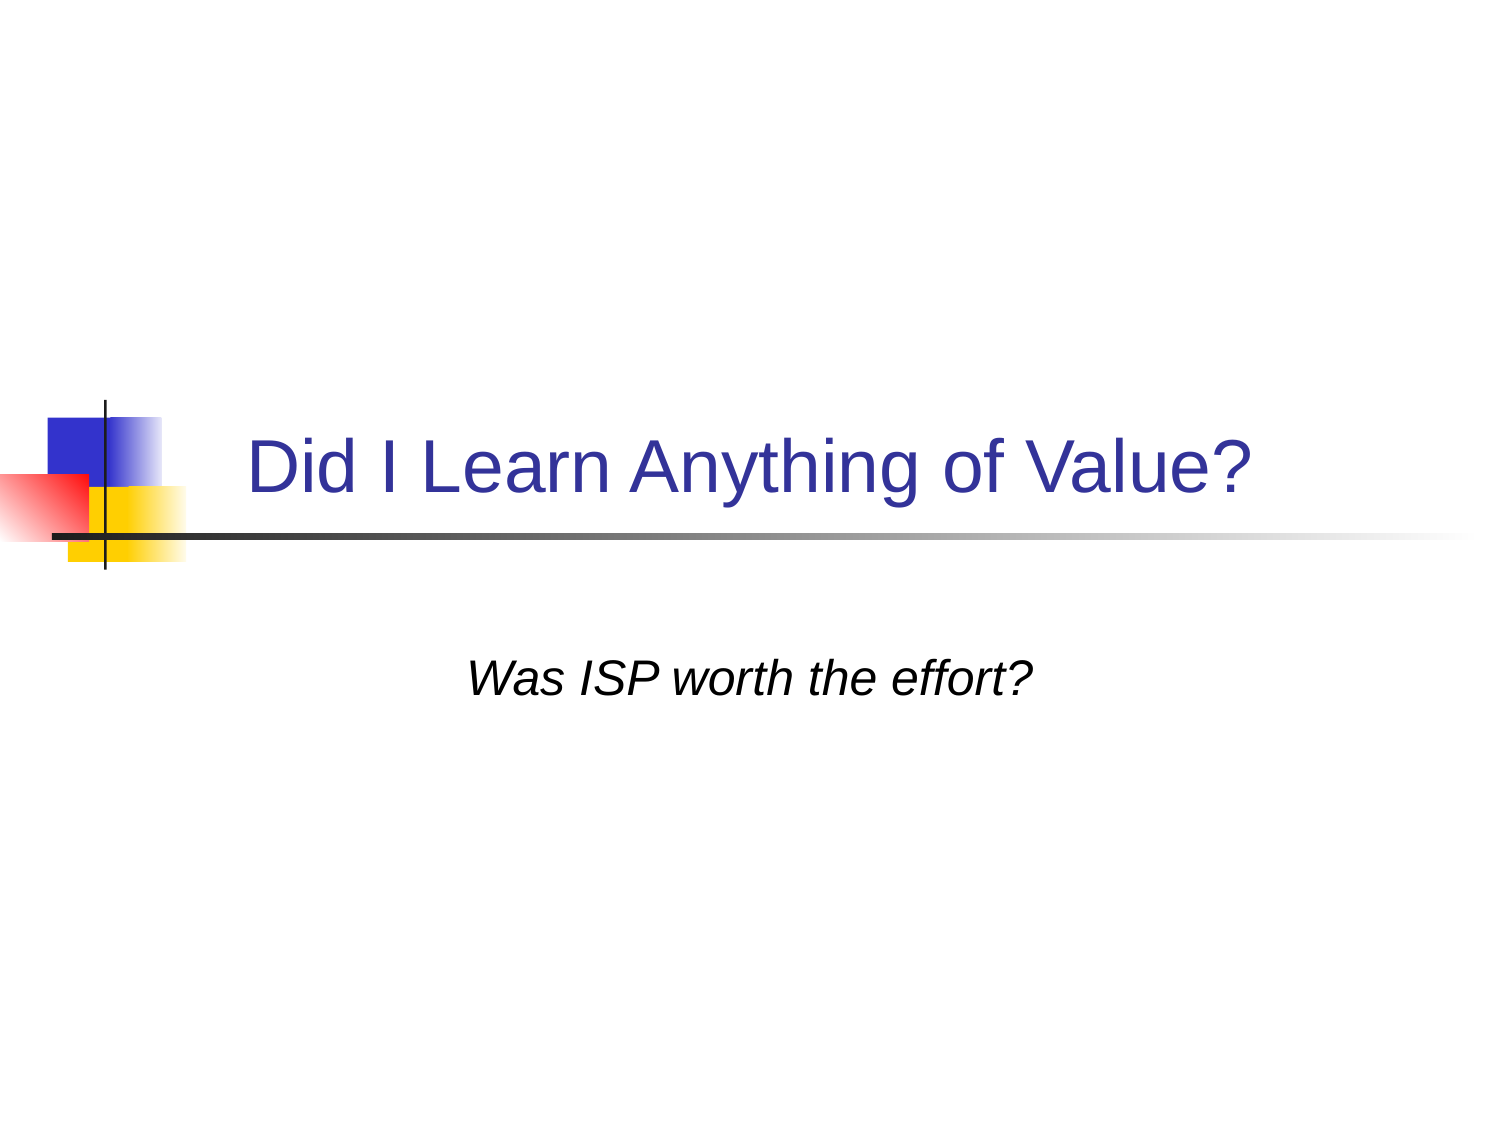

# Did I Learn Anything of Value?
Was ISP worth the effort?